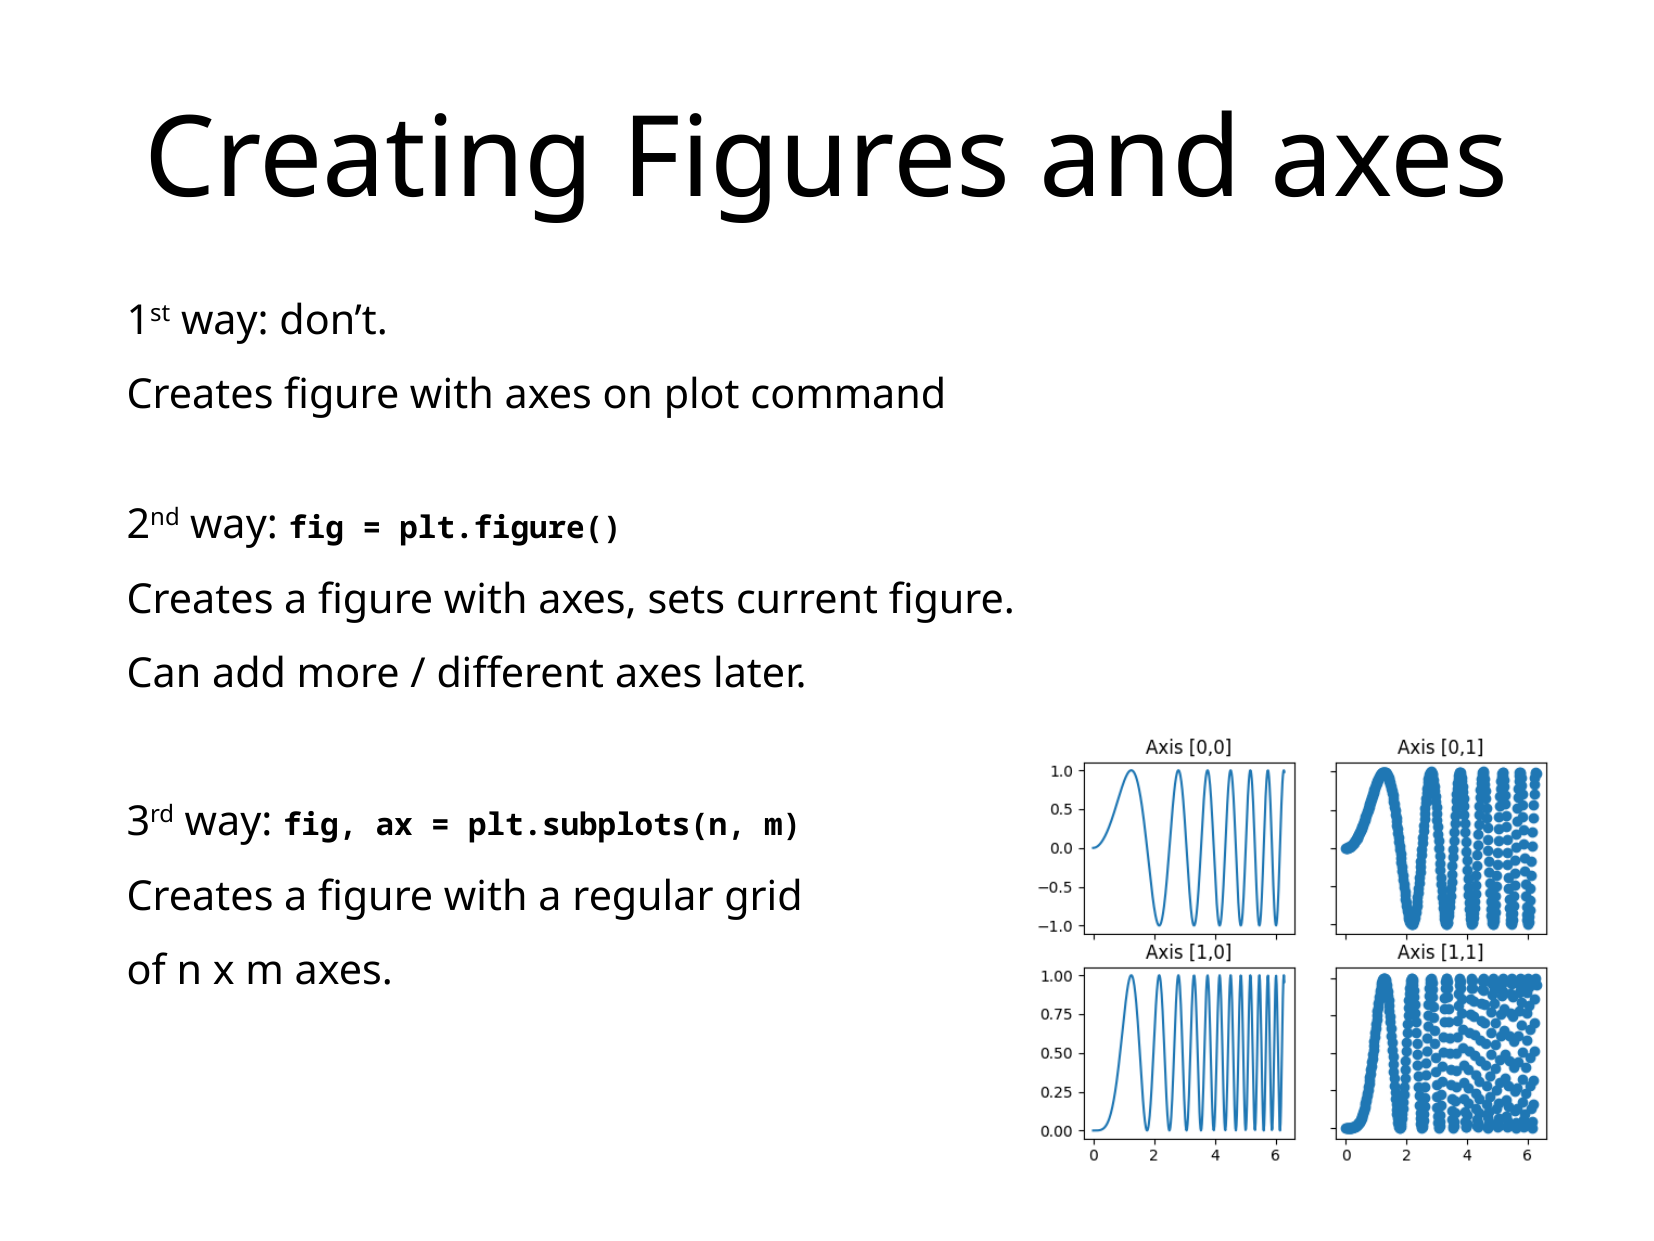

# Creating Figures and axes
1st way: don’t.
Creates figure with axes on plot command
2nd way: fig = plt.figure()
Creates a figure with axes, sets current figure.
Can add more / different axes later.
3rd way: fig, ax = plt.subplots(n, m)
Creates a figure with a regular grid
of n x m axes.